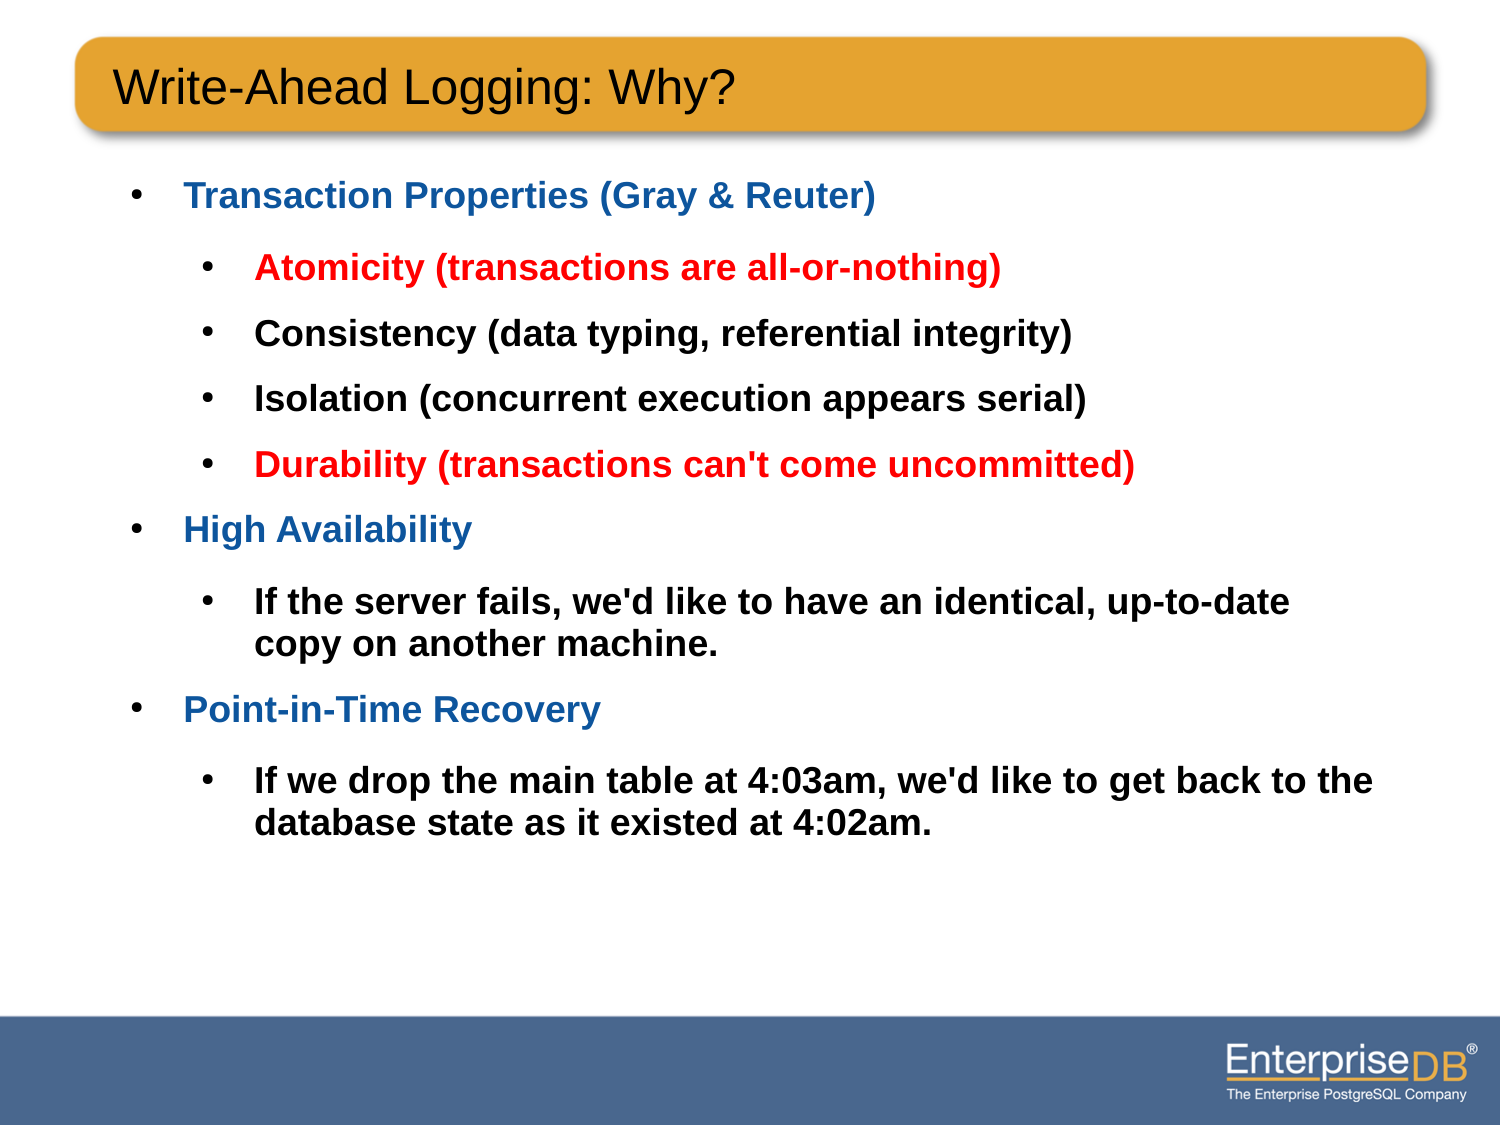

# Write-Ahead Logging: Why?
Transaction Properties (Gray & Reuter)
Atomicity (transactions are all-or-nothing)
Consistency (data typing, referential integrity)
Isolation (concurrent execution appears serial)
Durability (transactions can't come uncommitted)
High Availability
If the server fails, we'd like to have an identical, up-to-date copy on another machine.
Point-in-Time Recovery
If we drop the main table at 4:03am, we'd like to get back to the database state as it existed at 4:02am.